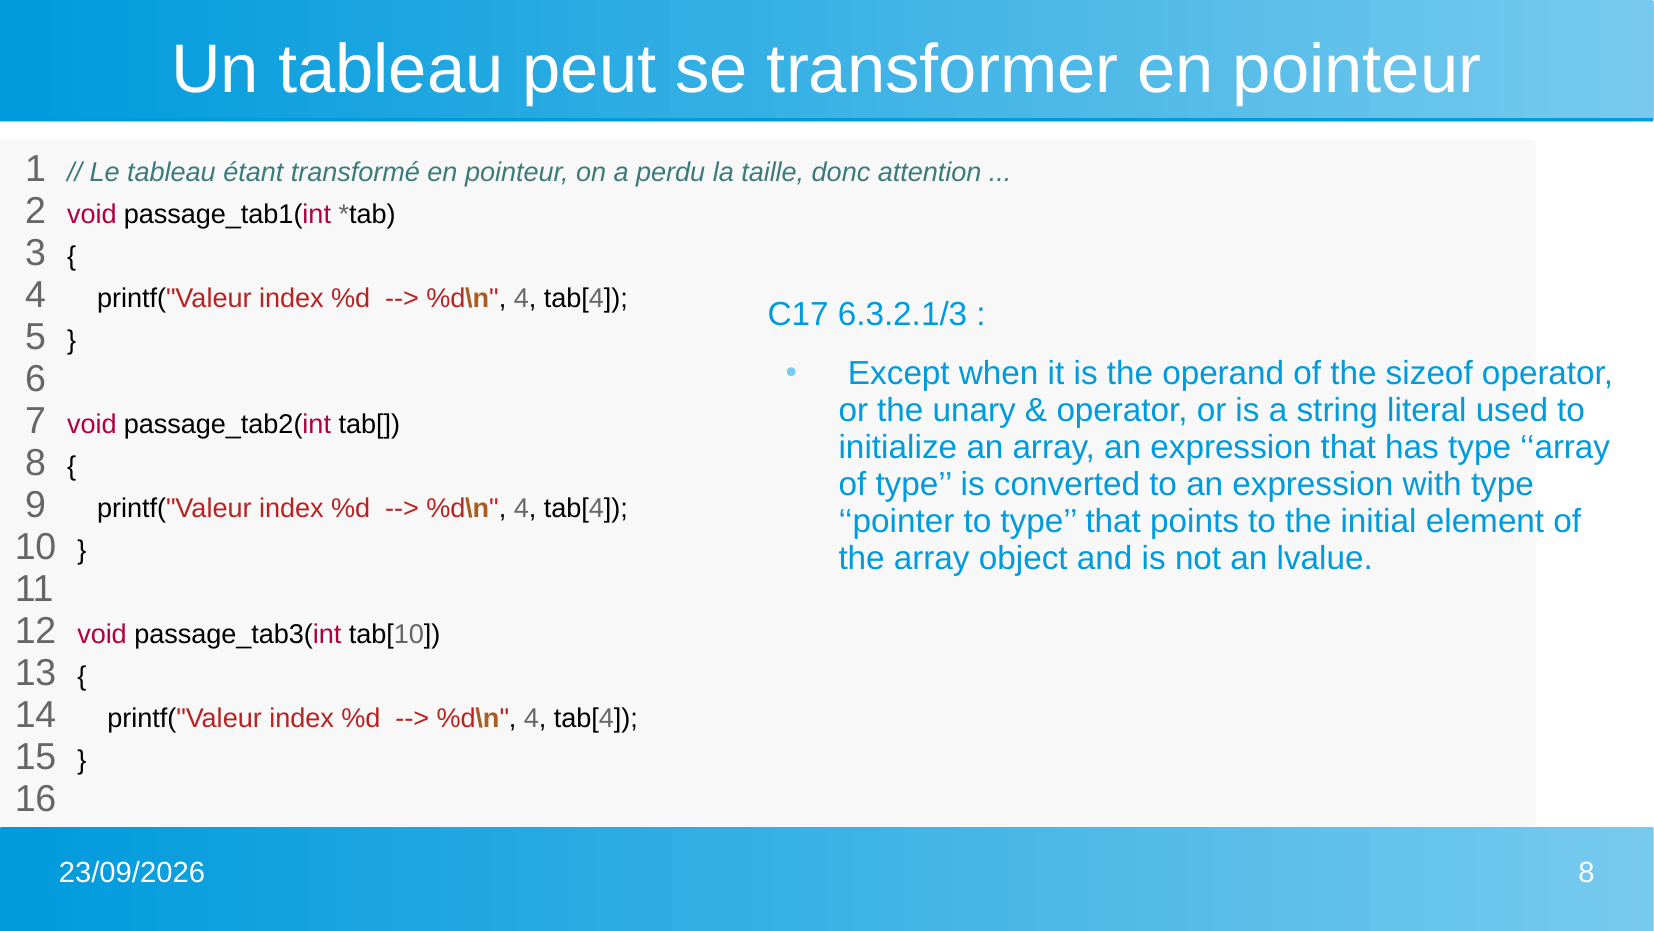

# Un tableau peut se transformer en pointeur
 1 // Le tableau étant transformé en pointeur, on a perdu la taille, donc attention ...
 2 void passage_tab1(int *tab)
 3 {
 4 printf("Valeur index %d --> %d\n", 4, tab[4]);
 5 }
 6
 7 void passage_tab2(int tab[])
 8 {
 9 printf("Valeur index %d --> %d\n", 4, tab[4]);
10 }
11
12 void passage_tab3(int tab[10])
13 {
14 printf("Valeur index %d --> %d\n", 4, tab[4]);
15 }
16
C17 6.3.2.1/3 :
 Except when it is the operand of the sizeof operator, or the unary & operator, or is a string literal used to initialize an array, an expression that has type ‘‘array of type’’ is converted to an expression with type ‘‘pointer to type’’ that points to the initial element of the array object and is not an lvalue.
8